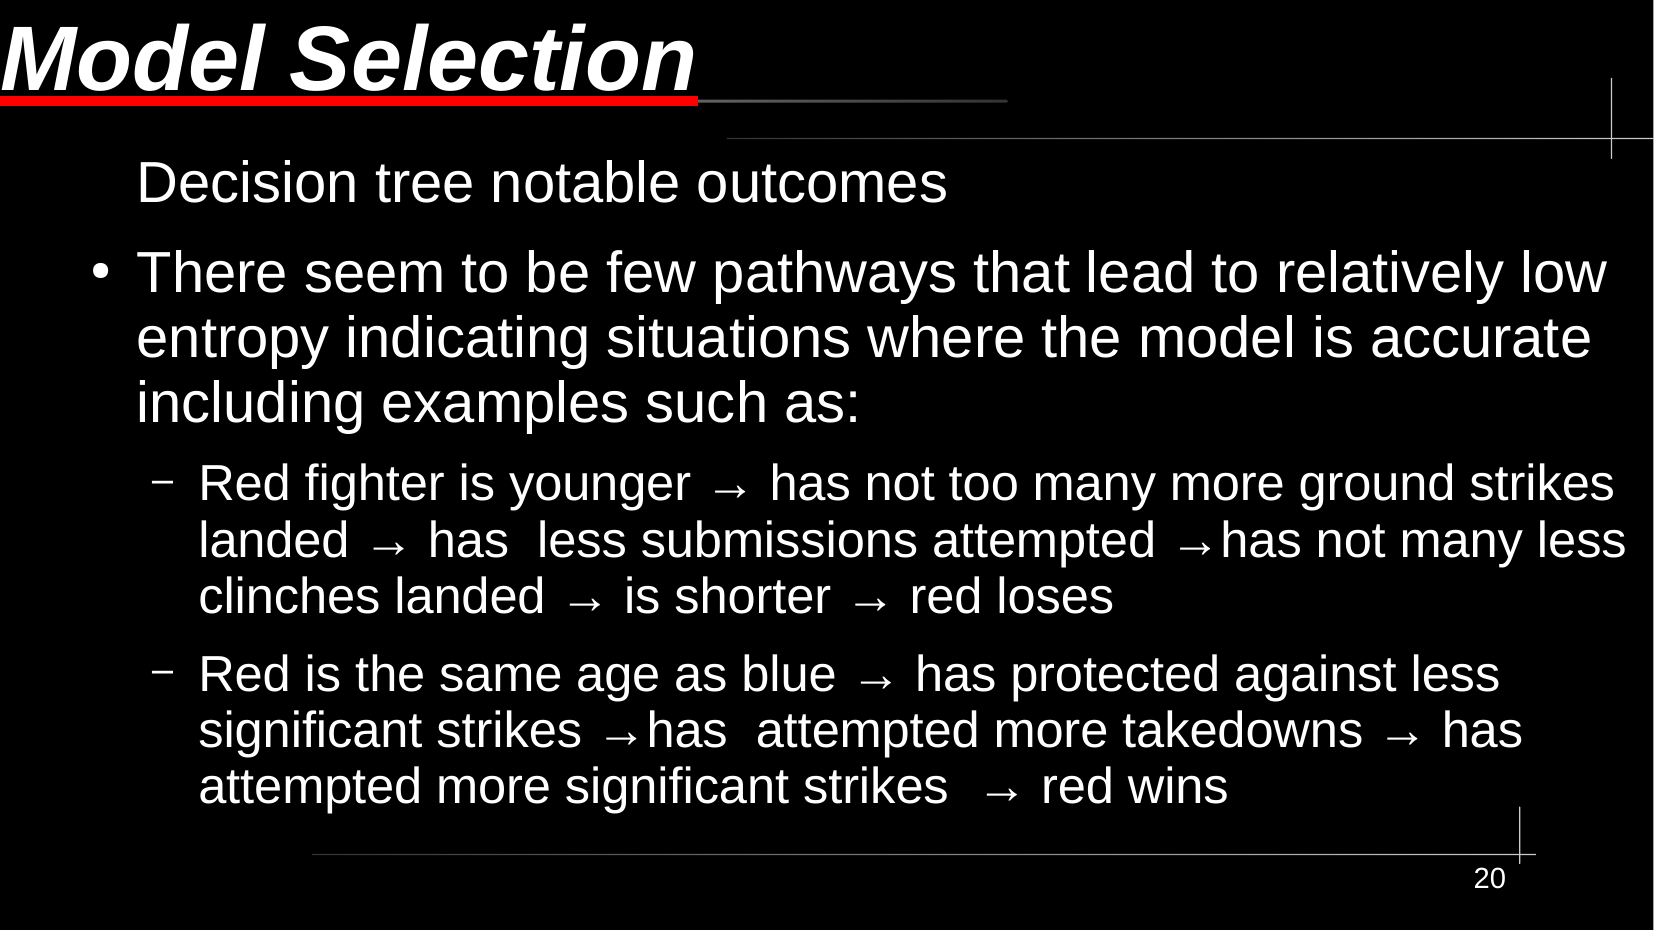

# Model Selection
Decision tree notable outcomes
There seem to be few pathways that lead to relatively low entropy indicating situations where the model is accurate including examples such as:
Red fighter is younger → has not too many more ground strikes landed → has less submissions attempted →has not many less clinches landed → is shorter → red loses
Red is the same age as blue → has protected against less significant strikes →has attempted more takedowns → has attempted more significant strikes → red wins
20